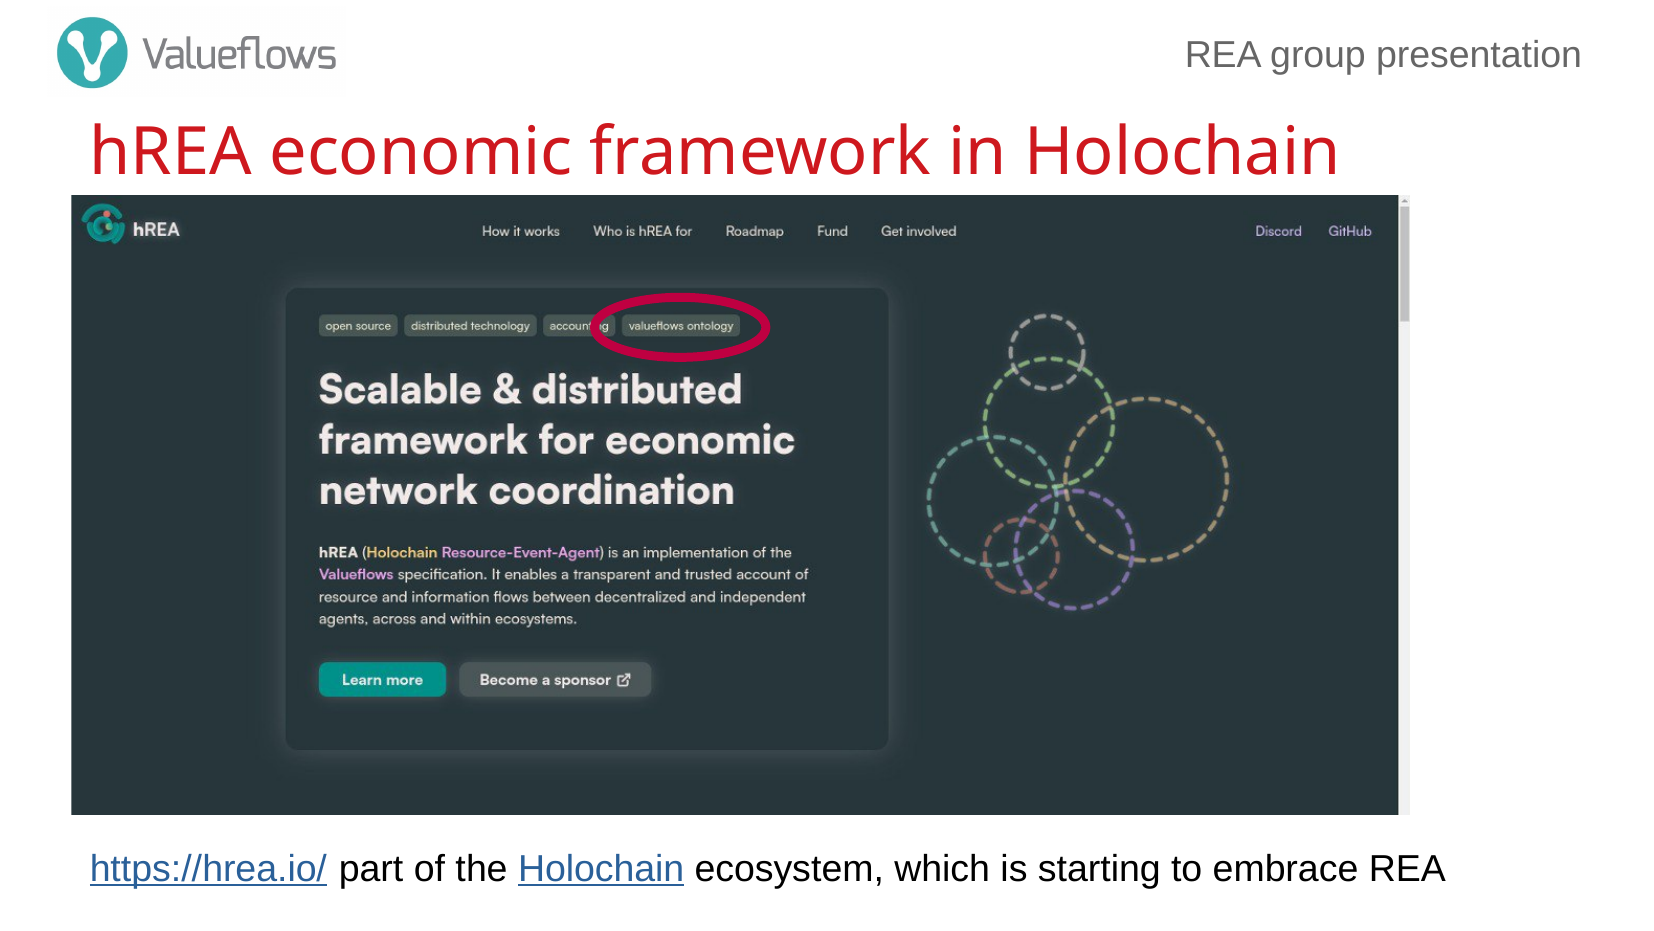

REA group presentation
hREA economic framework in Holochain
https://hrea.io/
part of the Holochain ecosystem, which is starting to embrace REA